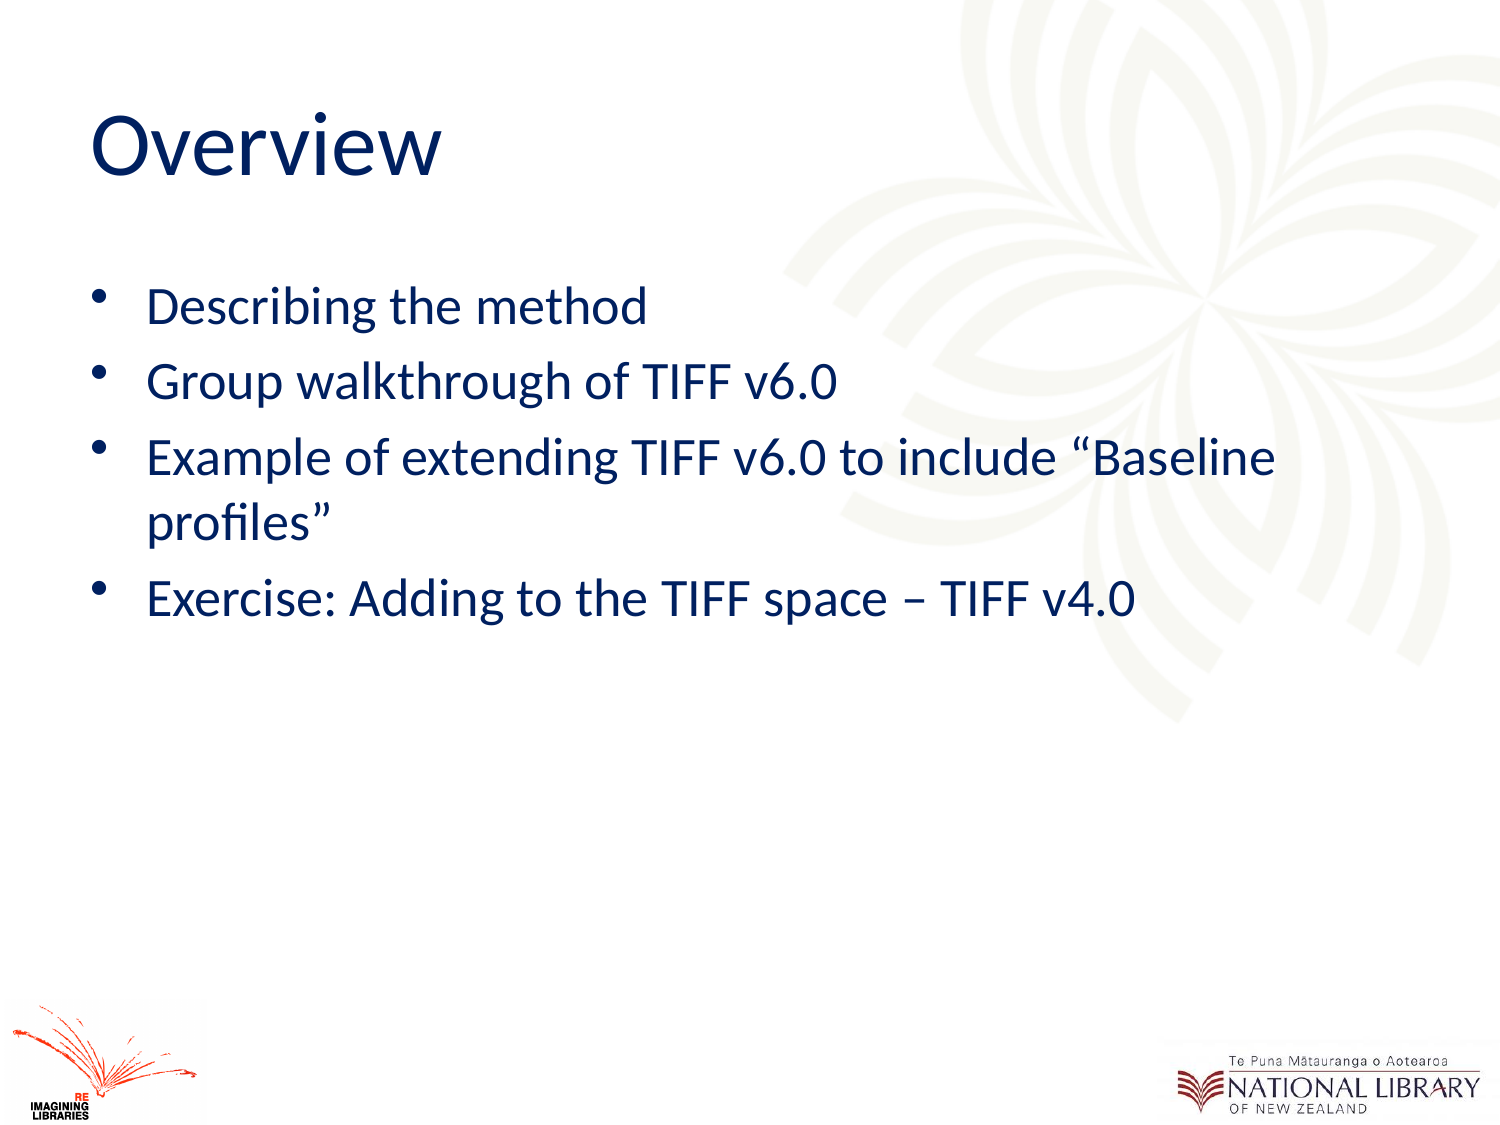

# Overview
Describing the method
Group walkthrough of TIFF v6.0
Example of extending TIFF v6.0 to include “Baseline profiles”
Exercise: Adding to the TIFF space – TIFF v4.0